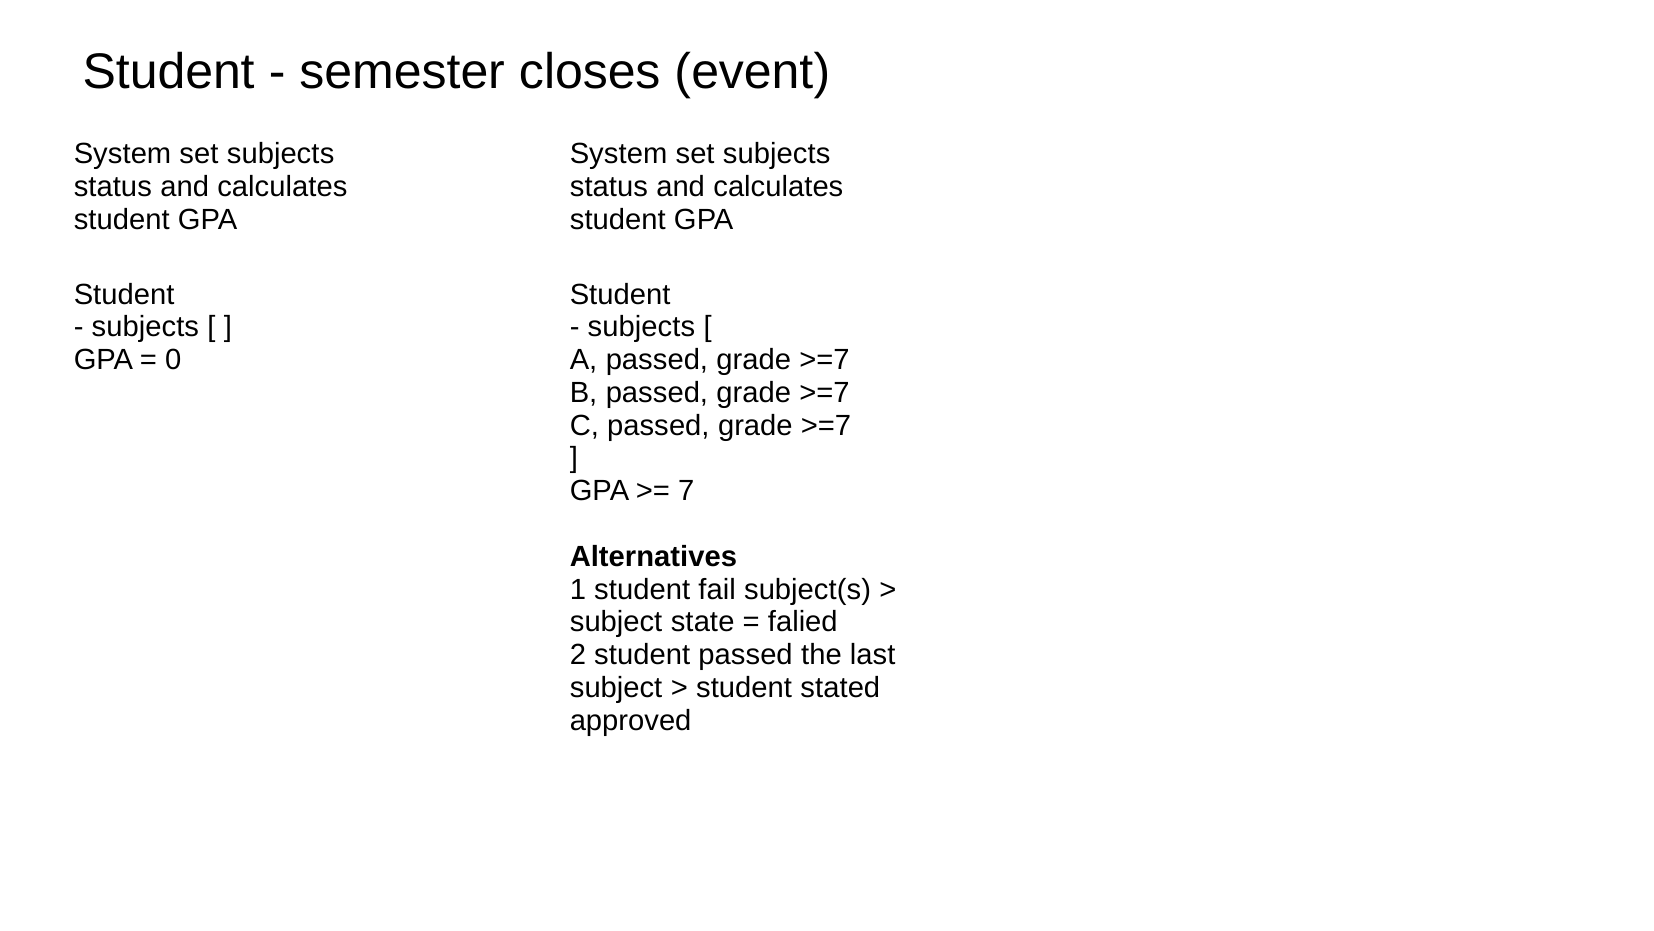

# Student - semester closes (event)
System set subjects status and calculates student GPA
Student
- subjects [ ]
GPA = 0
System set subjects status and calculates student GPA
Student
- subjects [
A, passed, grade >=7
B, passed, grade >=7
C, passed, grade >=7
]
GPA >= 7
Alternatives
1 student fail subject(s) > subject state = falied
2 student passed the last subject > student stated approved